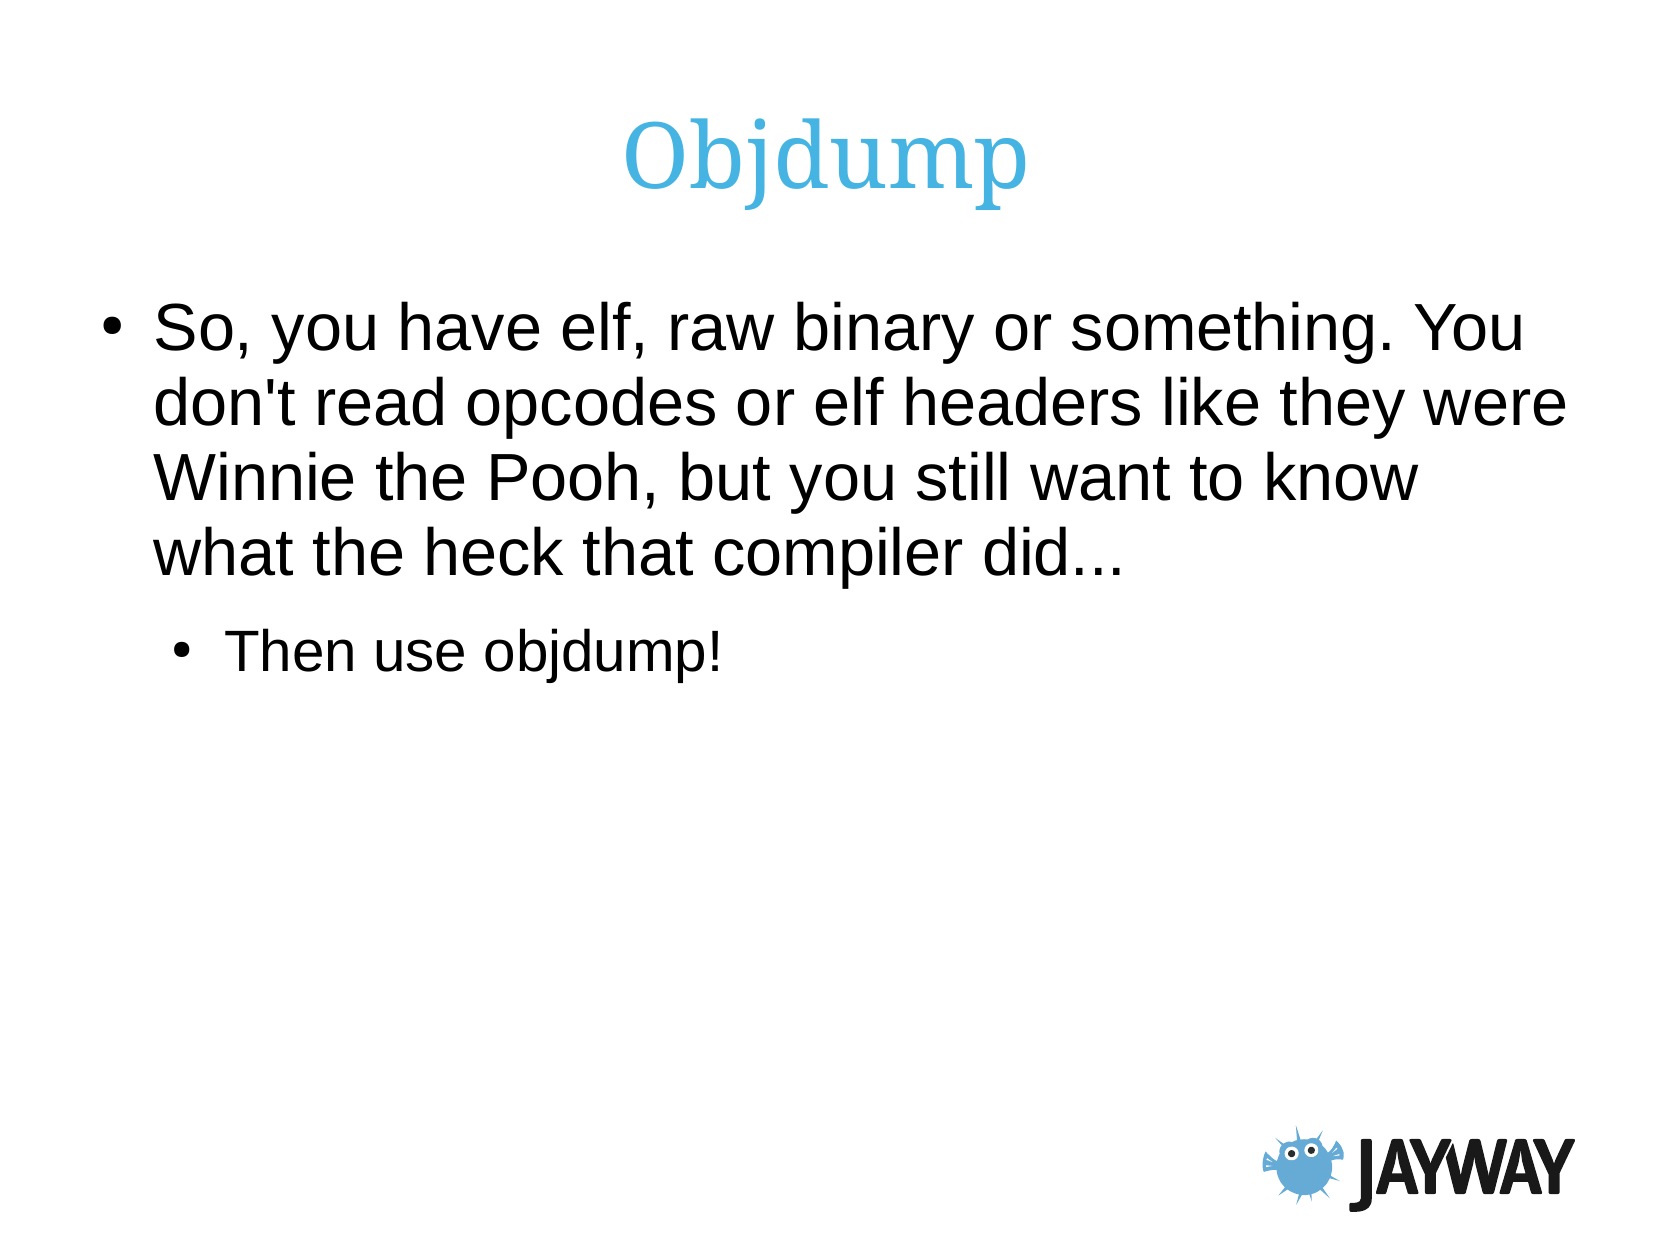

# Objdump
So, you have elf, raw binary or something. You don't read opcodes or elf headers like they were Winnie the Pooh, but you still want to know what the heck that compiler did...
Then use objdump!